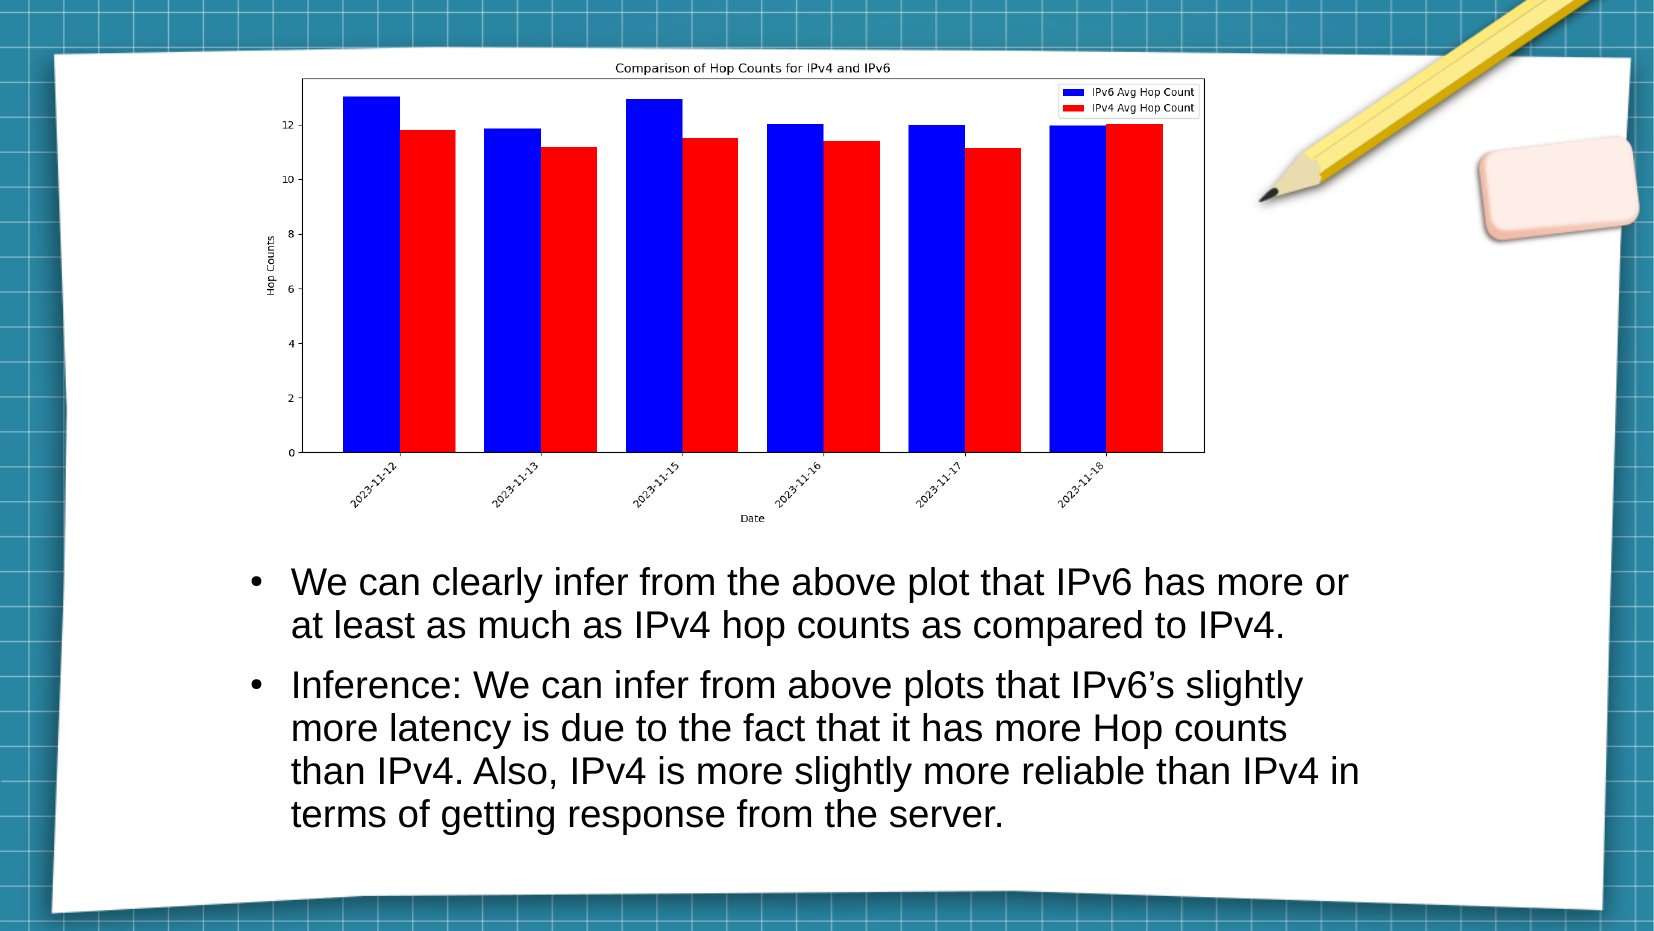

#
We can clearly infer from the above plot that IPv6 has more or at least as much as IPv4 hop counts as compared to IPv4.
Inference: We can infer from above plots that IPv6’s slightly more latency is due to the fact that it has more Hop counts than IPv4. Also, IPv4 is more slightly more reliable than IPv4 in terms of getting response from the server.